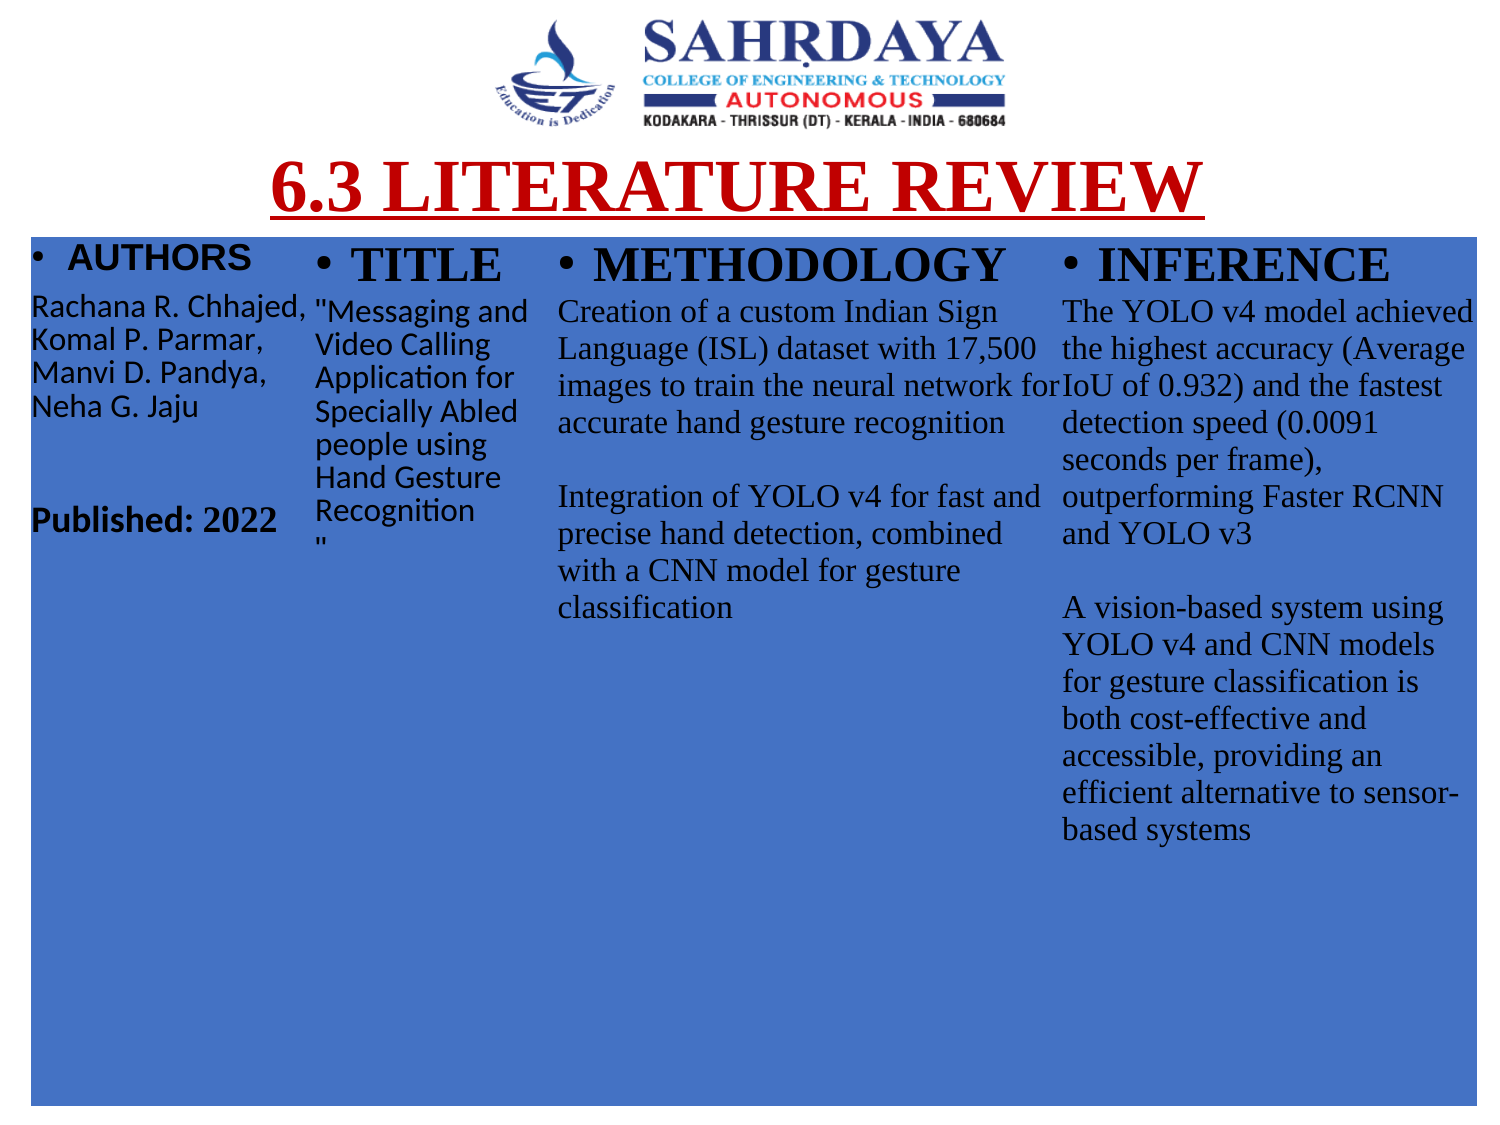

6.3 LITERATURE REVIEW​​​
| AUTHORS | TITLE | METHODOLOGY | INFERENCE |
| --- | --- | --- | --- |
| Rachana R. Chhajed, Komal P. Parmar, Manvi D. Pandya, Neha G. Jaju Published: 2022 | "Messaging and Video Calling Application for Specially Abled people using Hand Gesture Recognition " | Creation of a custom Indian Sign Language (ISL) dataset with 17,500 images to train the neural network for accurate hand gesture recognition Integration of YOLO v4 for fast and precise hand detection, combined with a CNN model for gesture classification | The YOLO v4 model achieved the highest accuracy (Average IoU of 0.932) and the fastest detection speed (0.0091 seconds per frame), outperforming Faster RCNN and YOLO v3 A vision-based system using YOLO v4 and CNN models for gesture classification is both cost-effective and accessible, providing an efficient alternative to sensor-based systems |